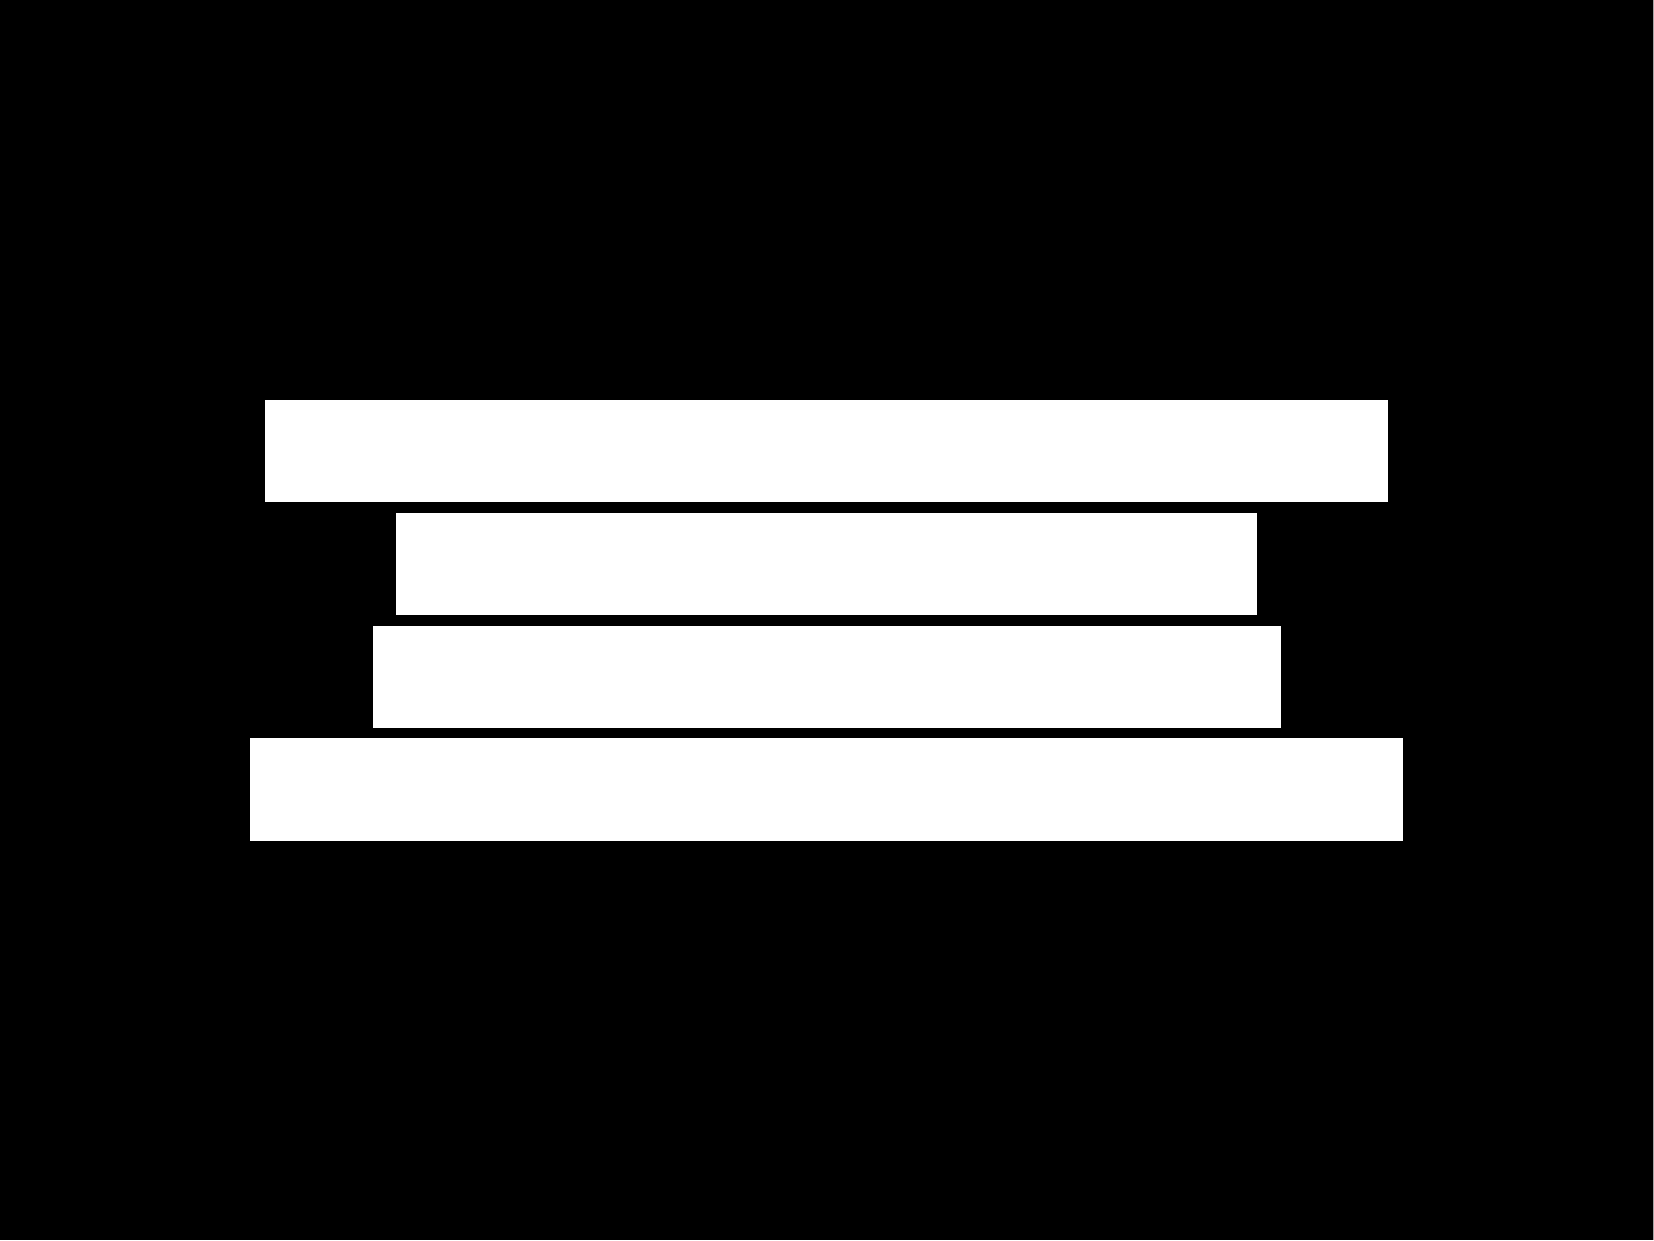

# Ali estava morto o Salvador
Seu corpo lá na Cruz
Seu sangue derramou
O peso do pecado Ele levou